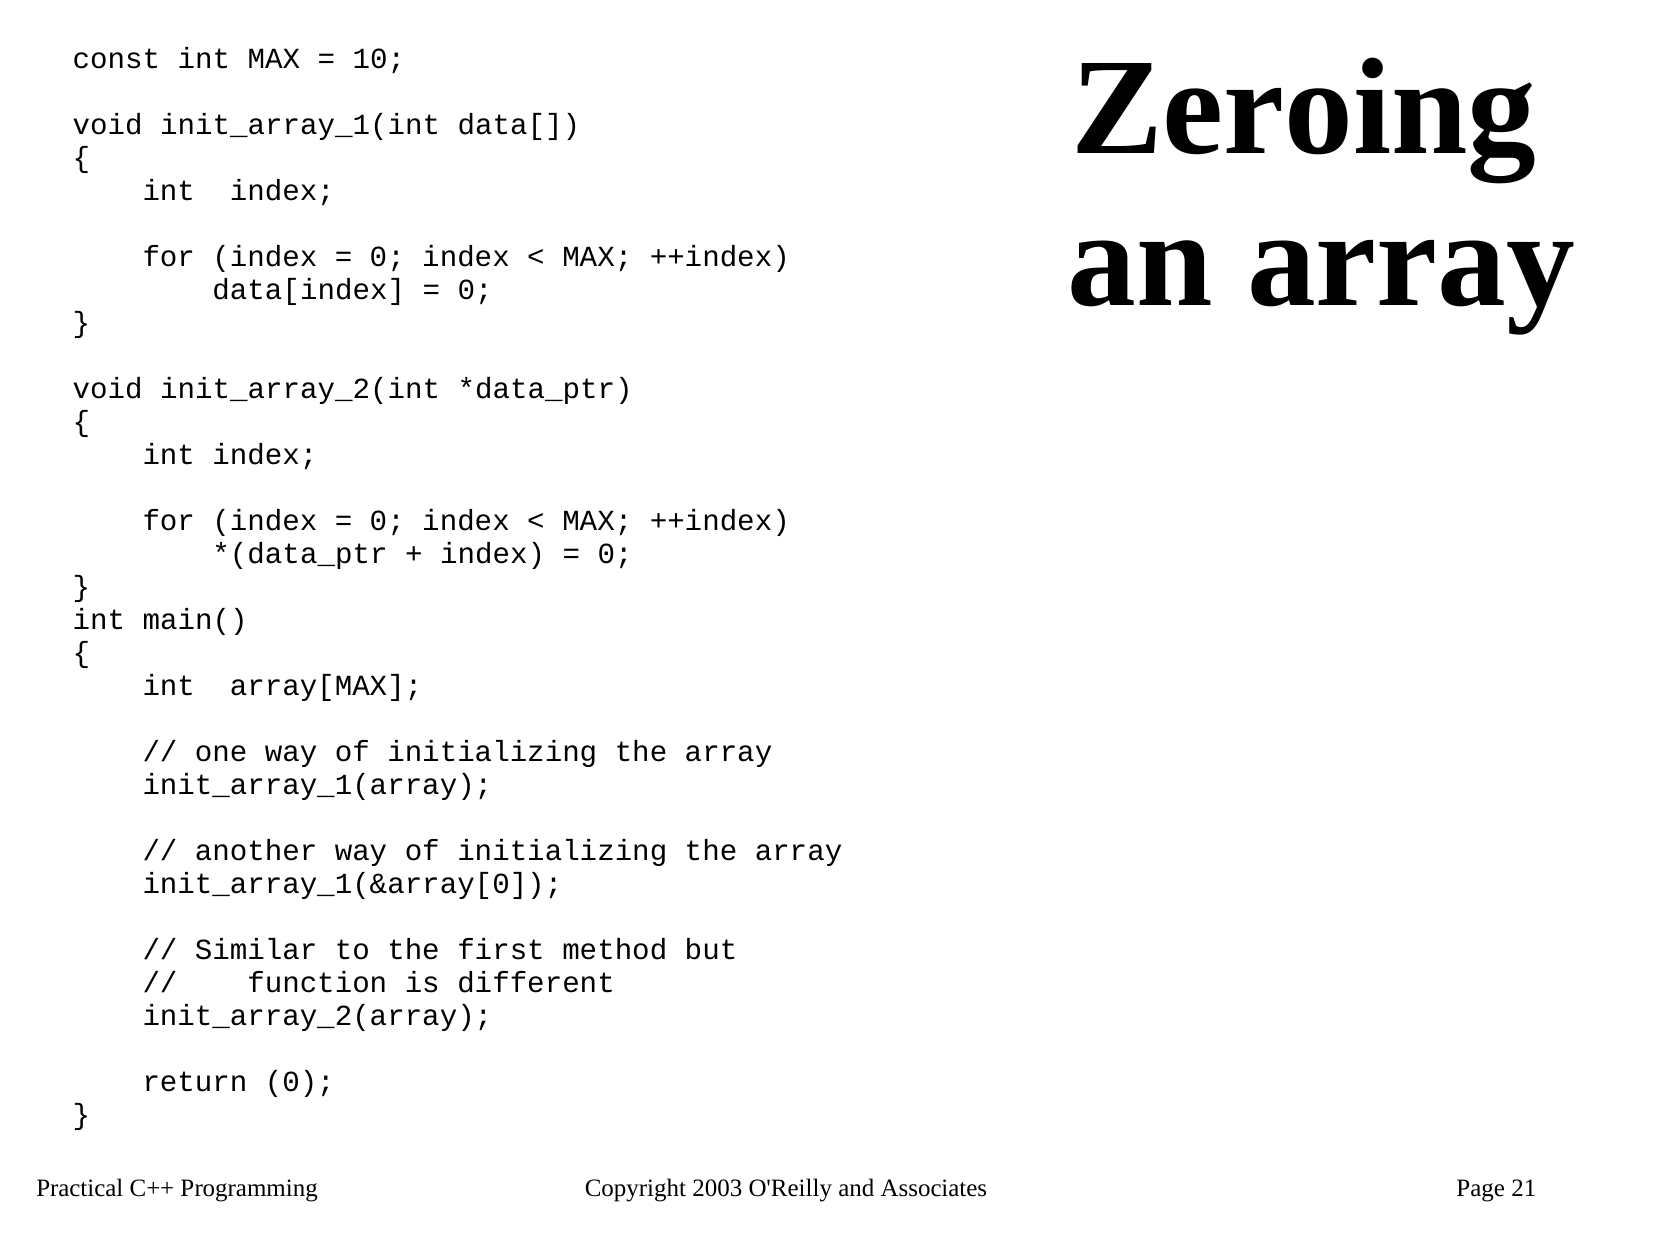

# Zeroing an array
const int MAX = 10;
void init_array_1(int data[])
{
    int  index;
    for (index = 0; index < MAX; ++index)
        data[index] = 0;
}
void init_array_2(int *data_ptr)
{
    int index;
    for (index = 0; index < MAX; ++index)
        *(data_ptr + index) = 0;
}
int main()
{
    int  array[MAX];
    // one way of initializing the array
    init_array_1(array);
    // another way of initializing the array
    init_array_1(&array[0]);
    // Similar to the first method but
    //    function is different
    init_array_2(array);
    return (0);
}